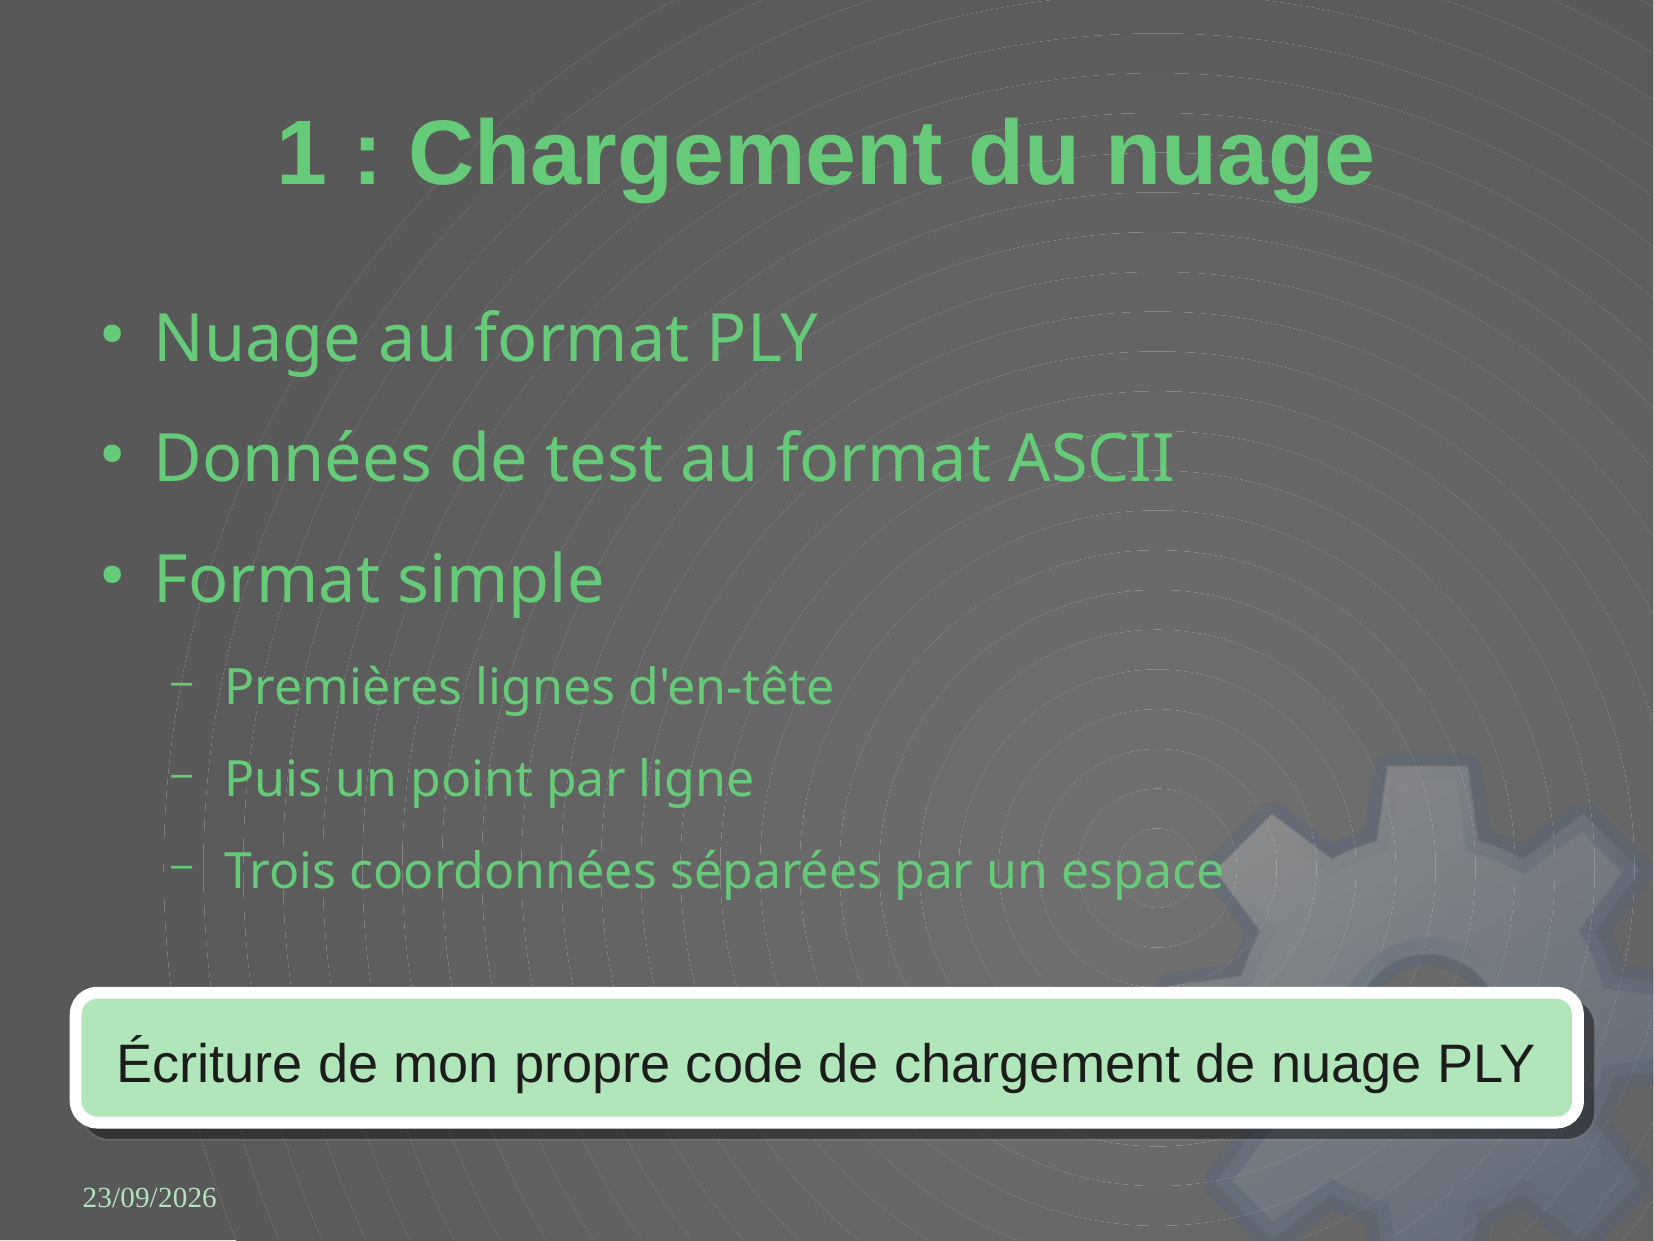

# 1 : Chargement du nuage
Nuage au format PLY
Données de test au format ASCII
Format simple
Premières lignes d'en-tête
Puis un point par ligne
Trois coordonnées séparées par un espace
Écriture de mon propre code de chargement de nuage PLY